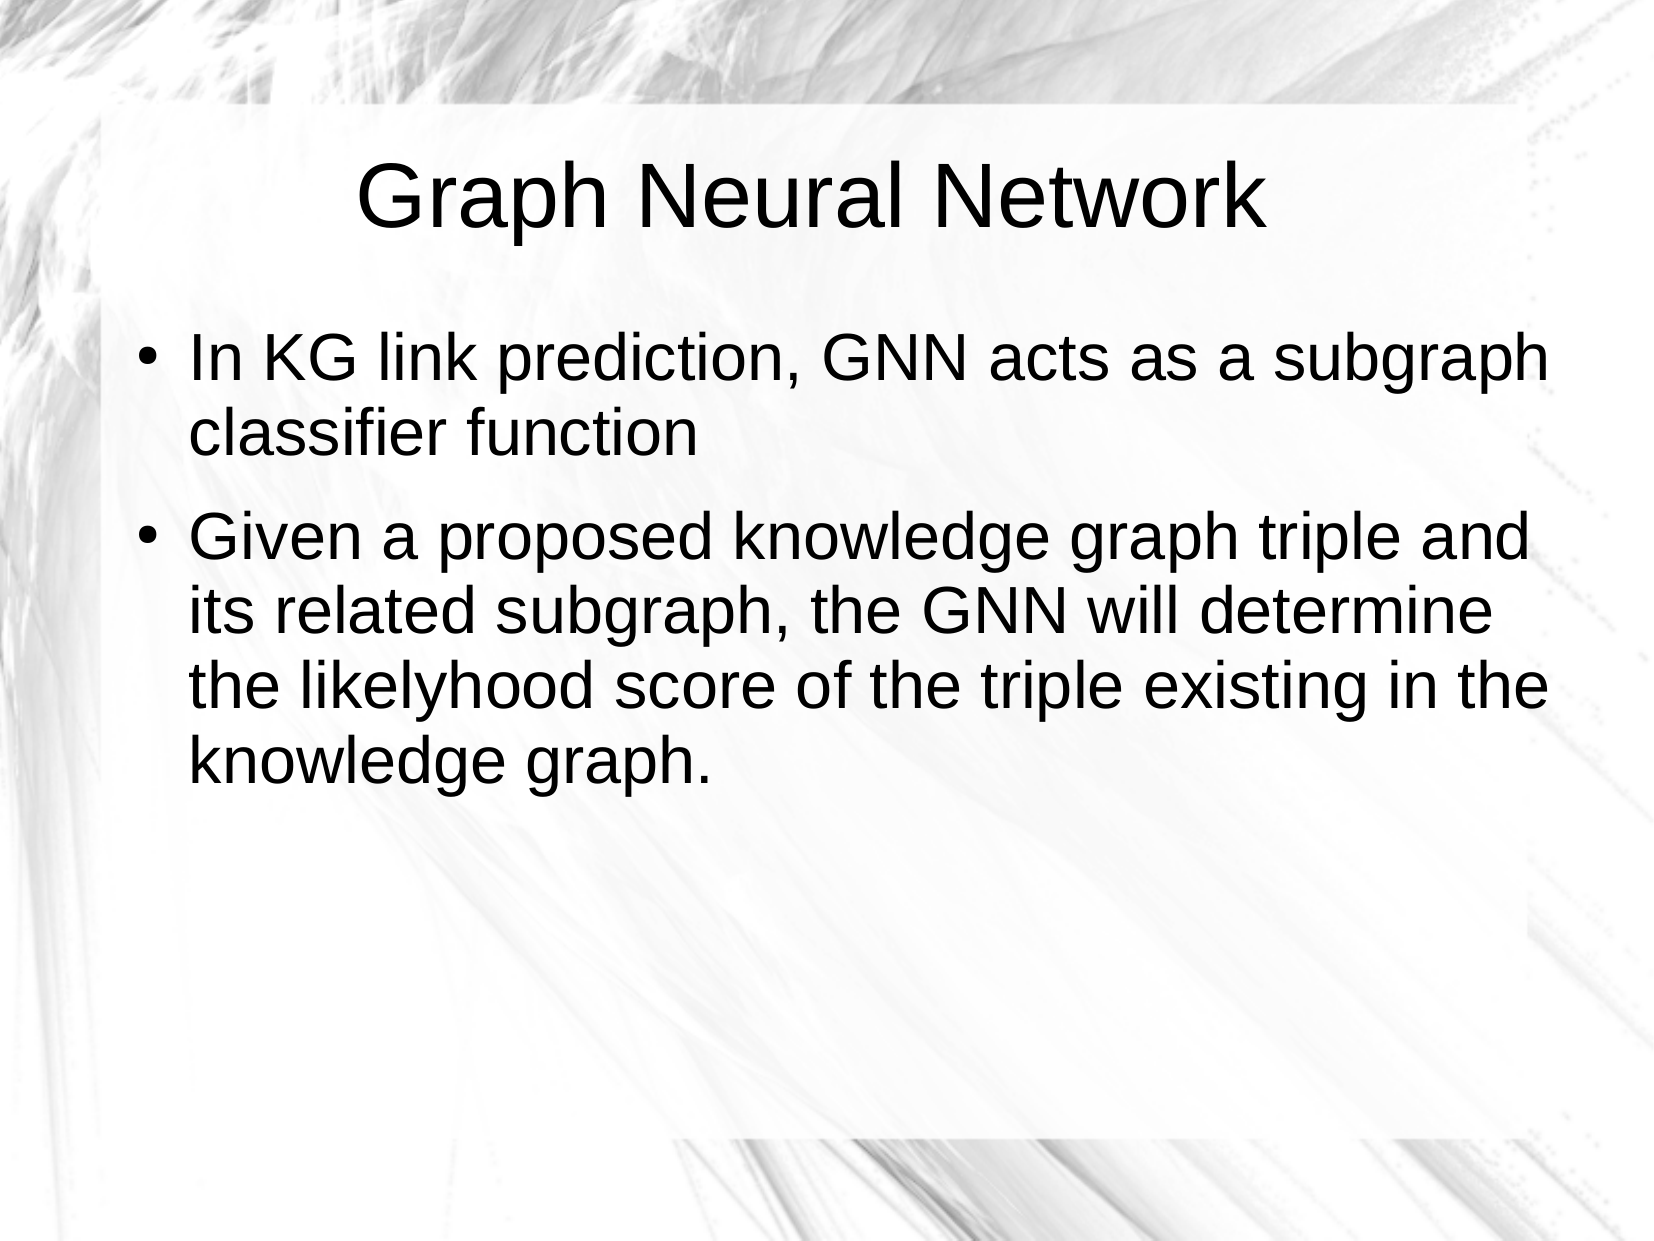

# Graph Neural Network
In KG link prediction, GNN acts as a subgraph classifier function
Given a proposed knowledge graph triple and its related subgraph, the GNN will determine the likelyhood score of the triple existing in the knowledge graph.